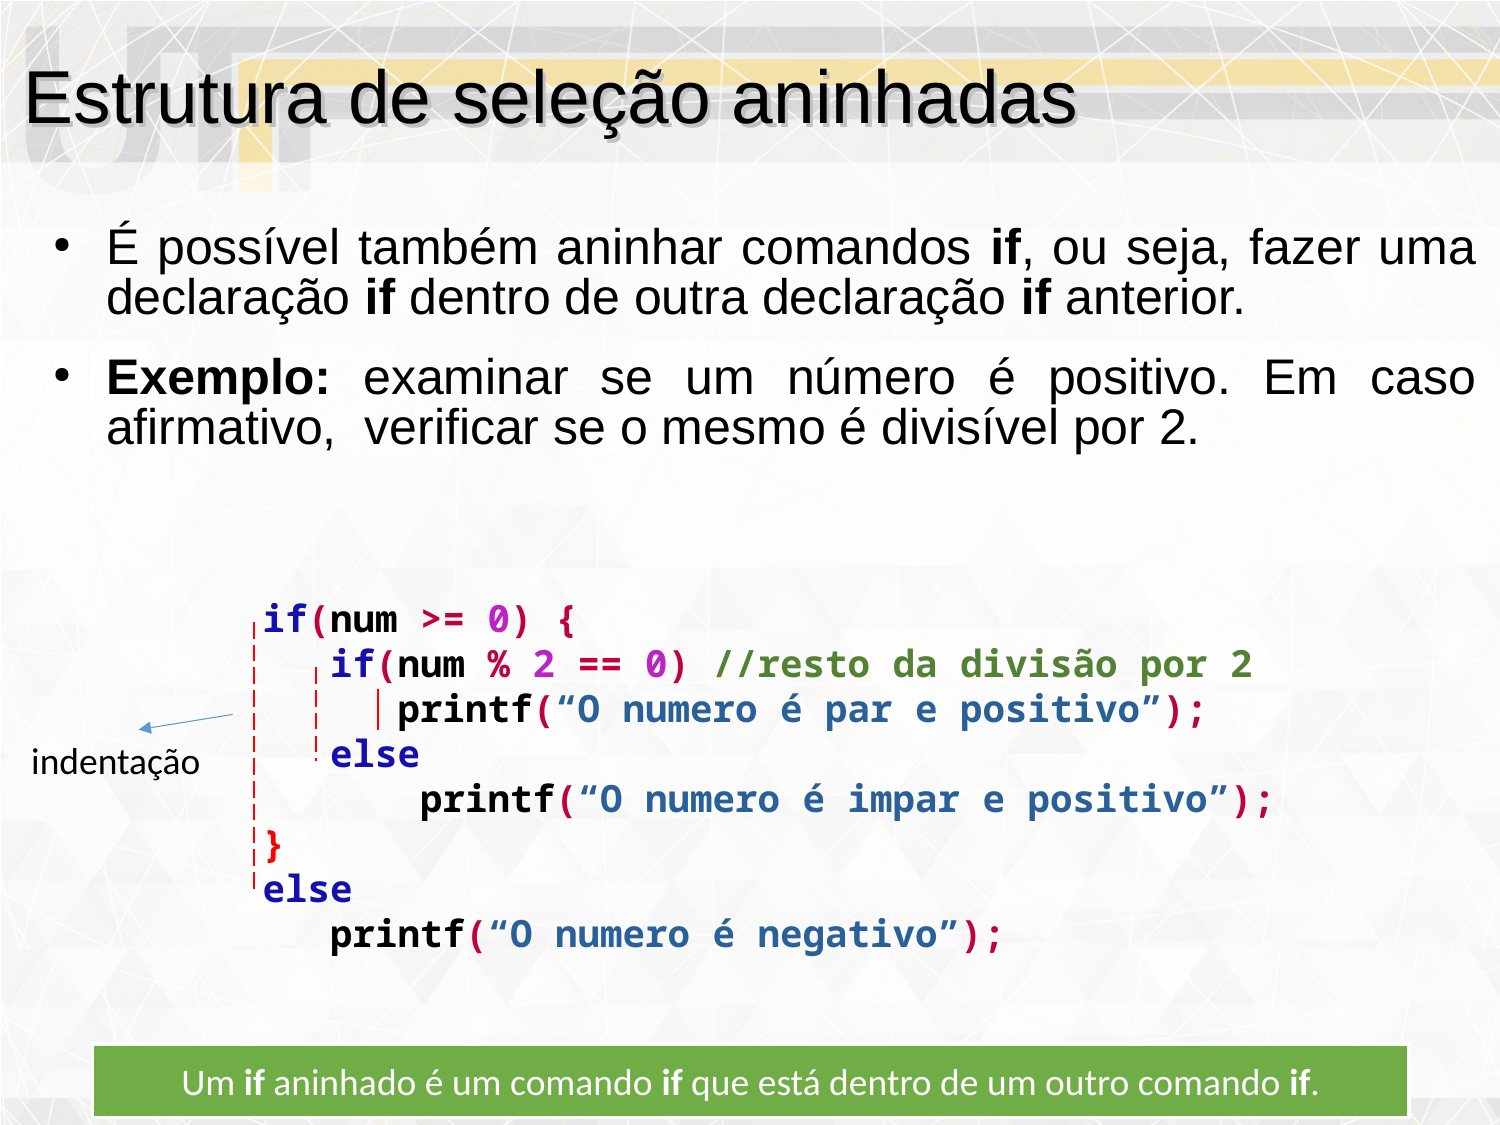

# Estrutura de seleção aninhadas
É possível também aninhar comandos if, ou seja, fazer uma declaração if dentro de outra declaração if anterior.
Exemplo: examinar se um número é positivo. Em caso afirmativo, verificar se o mesmo é divisível por 2.
if(num >= 0) {
 if(num % 2 == 0) //resto da divisão por 2
 printf(“O numero é par e positivo”);
 else
 printf(“O numero é impar e positivo”);
}
else
 printf(“O numero é negativo”);
indentação
Um if aninhado é um comando if que está dentro de um outro comando if.